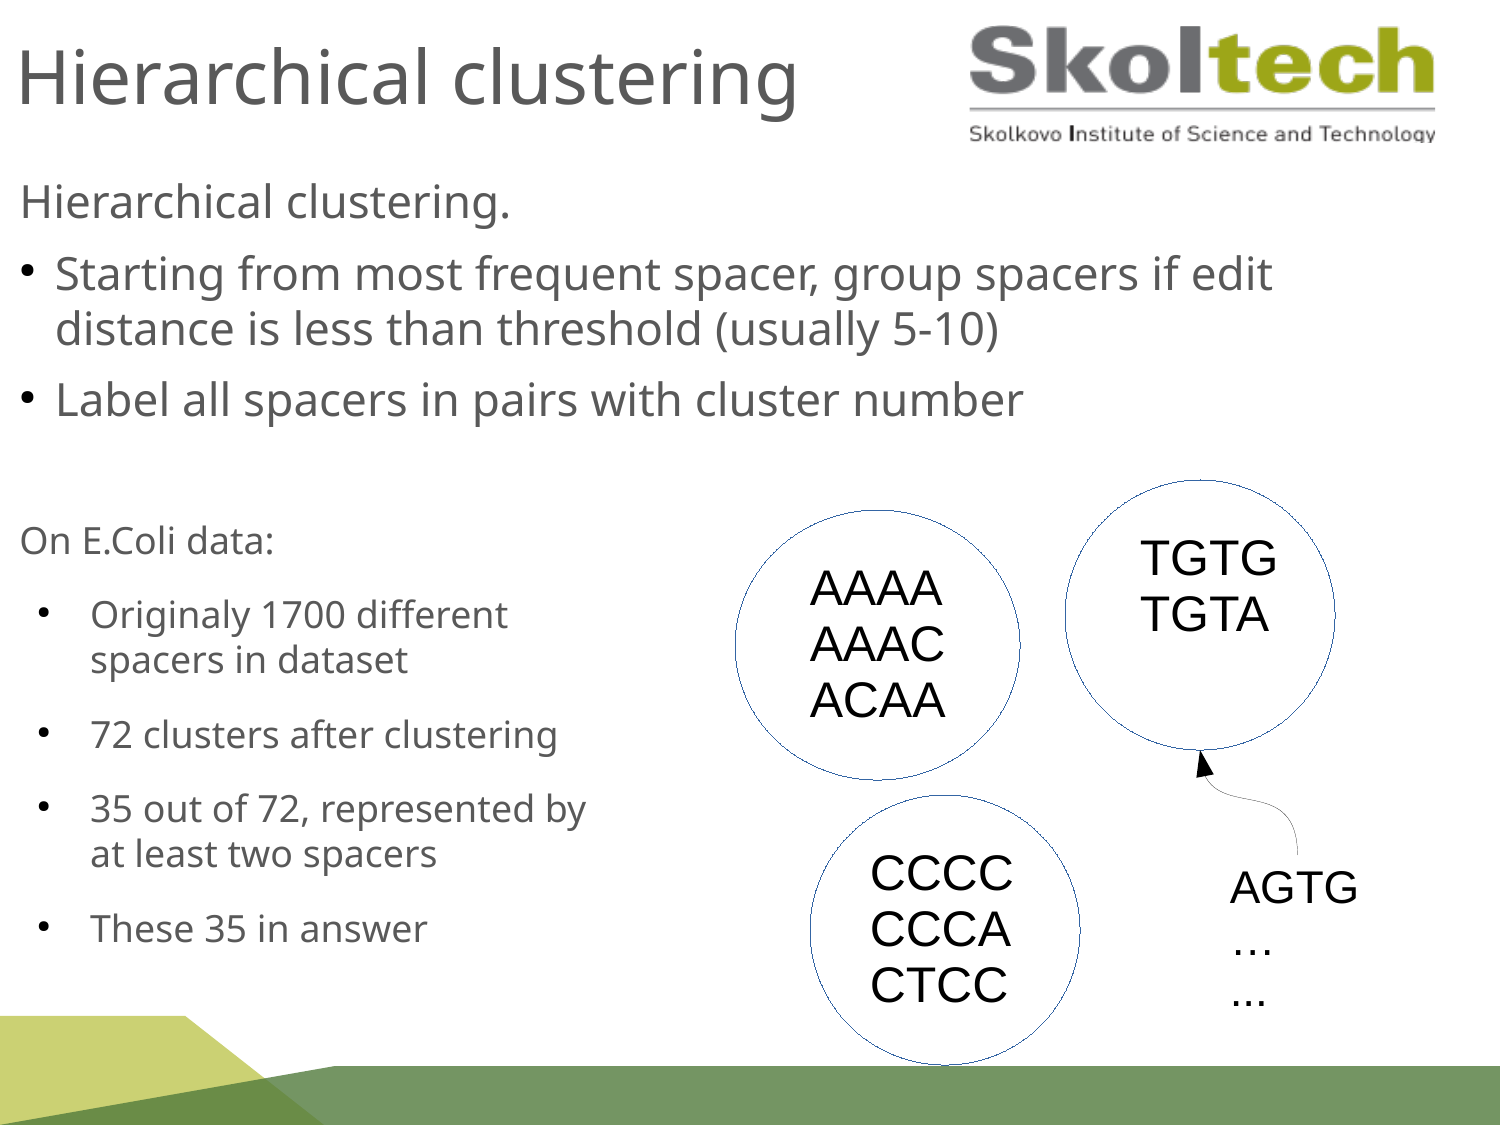

# Hierarchical clustering
Hierarchical clustering.
Starting from most frequent spacer, group spacers if edit distance is less than threshold (usually 5-10)
Label all spacers in pairs with cluster number
On E.Coli data:
Originaly 1700 different
spacers in dataset
72 clusters after clustering
35 out of 72, represented by
at least two spacers
These 35 in answer
TGTG
TGTA
AAAA
AAAC
ACAA
CCCC
CCCA
CTCC
AGTG
…
...